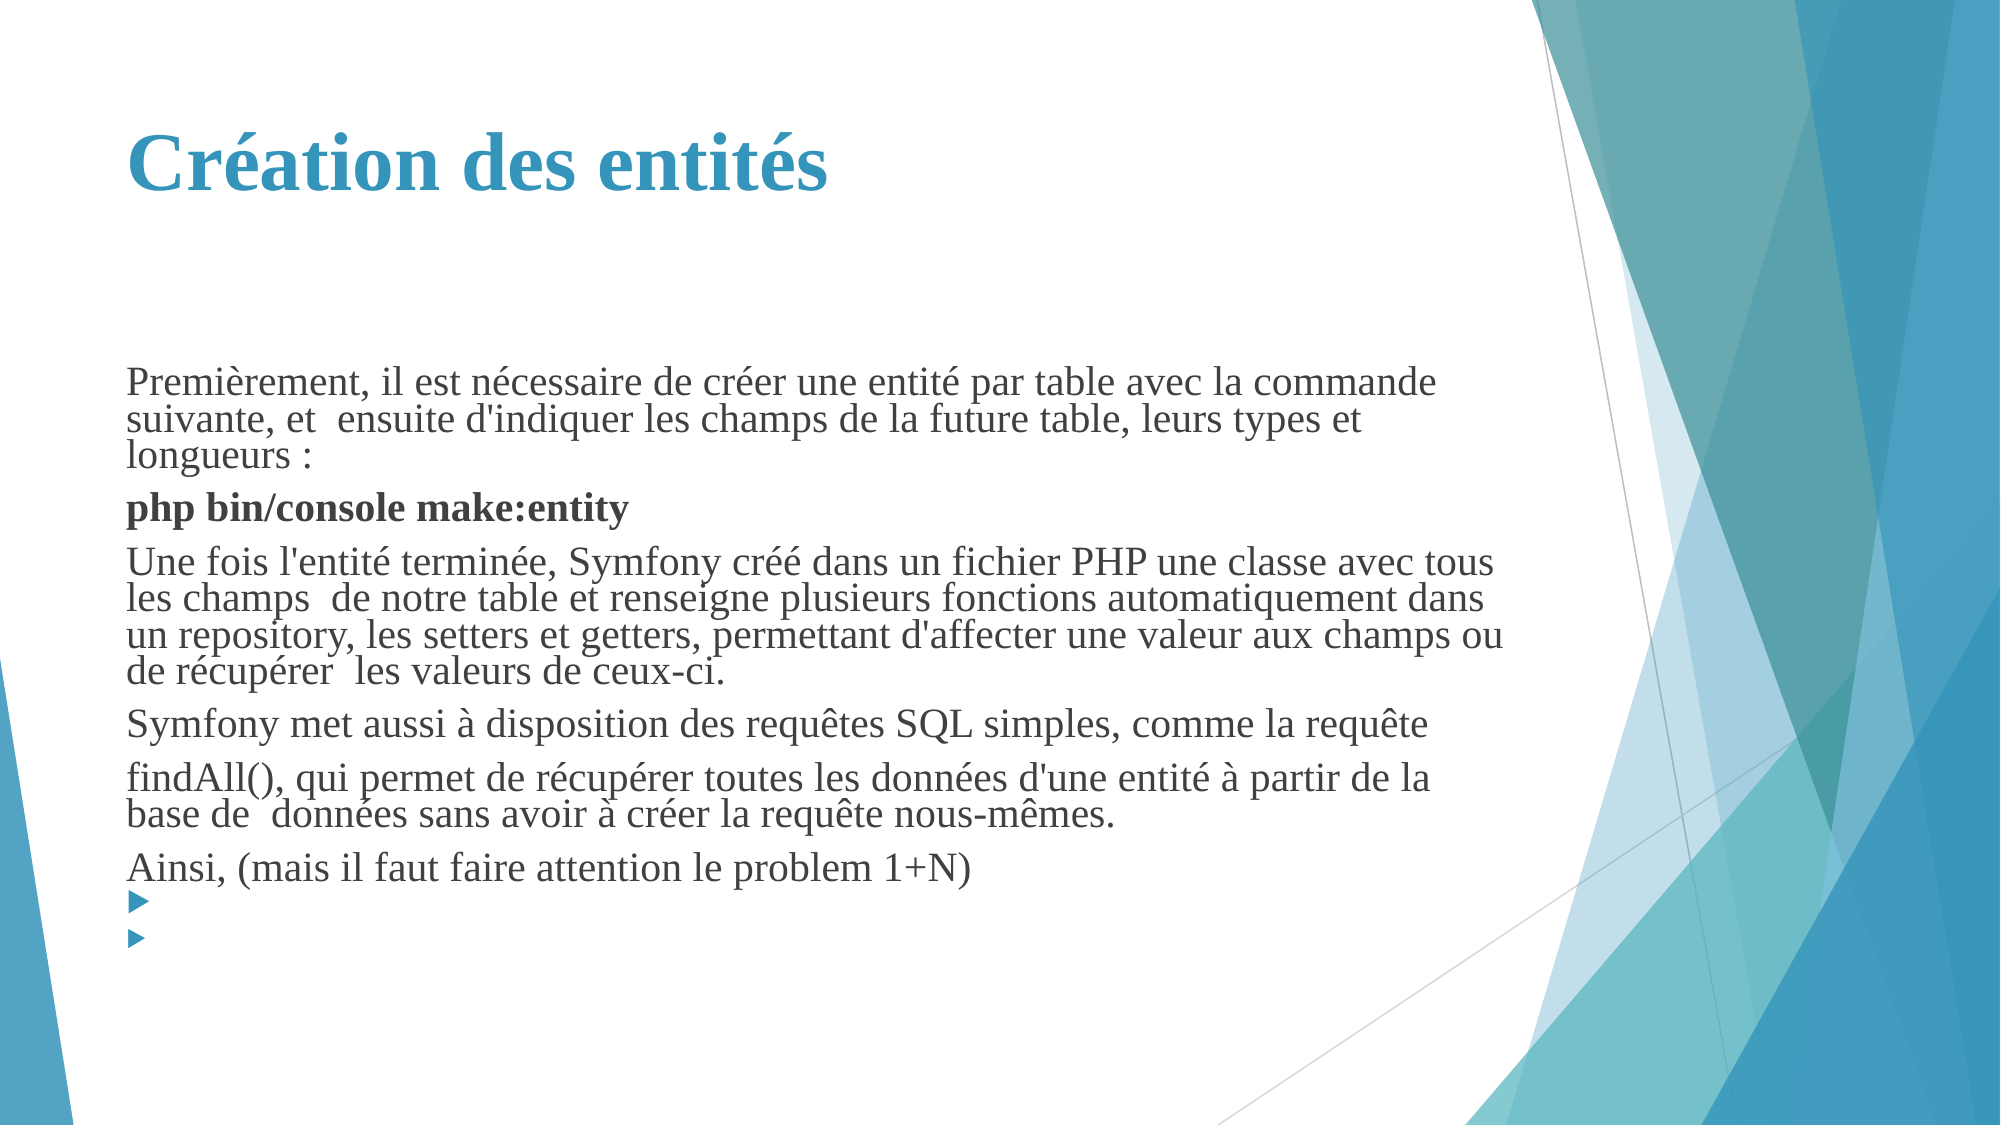

# Création des entités
Premièrement, il est nécessaire de créer une entité par table avec la commande suivante, et ensuite d'indiquer les champs de la future table, leurs types et longueurs :
php bin/console make:entity
Une fois l'entité terminée, Symfony créé dans un fichier PHP une classe avec tous les champs de notre table et renseigne plusieurs fonctions automatiquement dans un repository, les setters et getters, permettant d'affecter une valeur aux champs ou de récupérer les valeurs de ceux-ci.
Symfony met aussi à disposition des requêtes SQL simples, comme la requête
findAll(), qui permet de récupérer toutes les données d'une entité à partir de la base de données sans avoir à créer la requête nous-mêmes.
Ainsi, (mais il faut faire attention le problem 1+N)